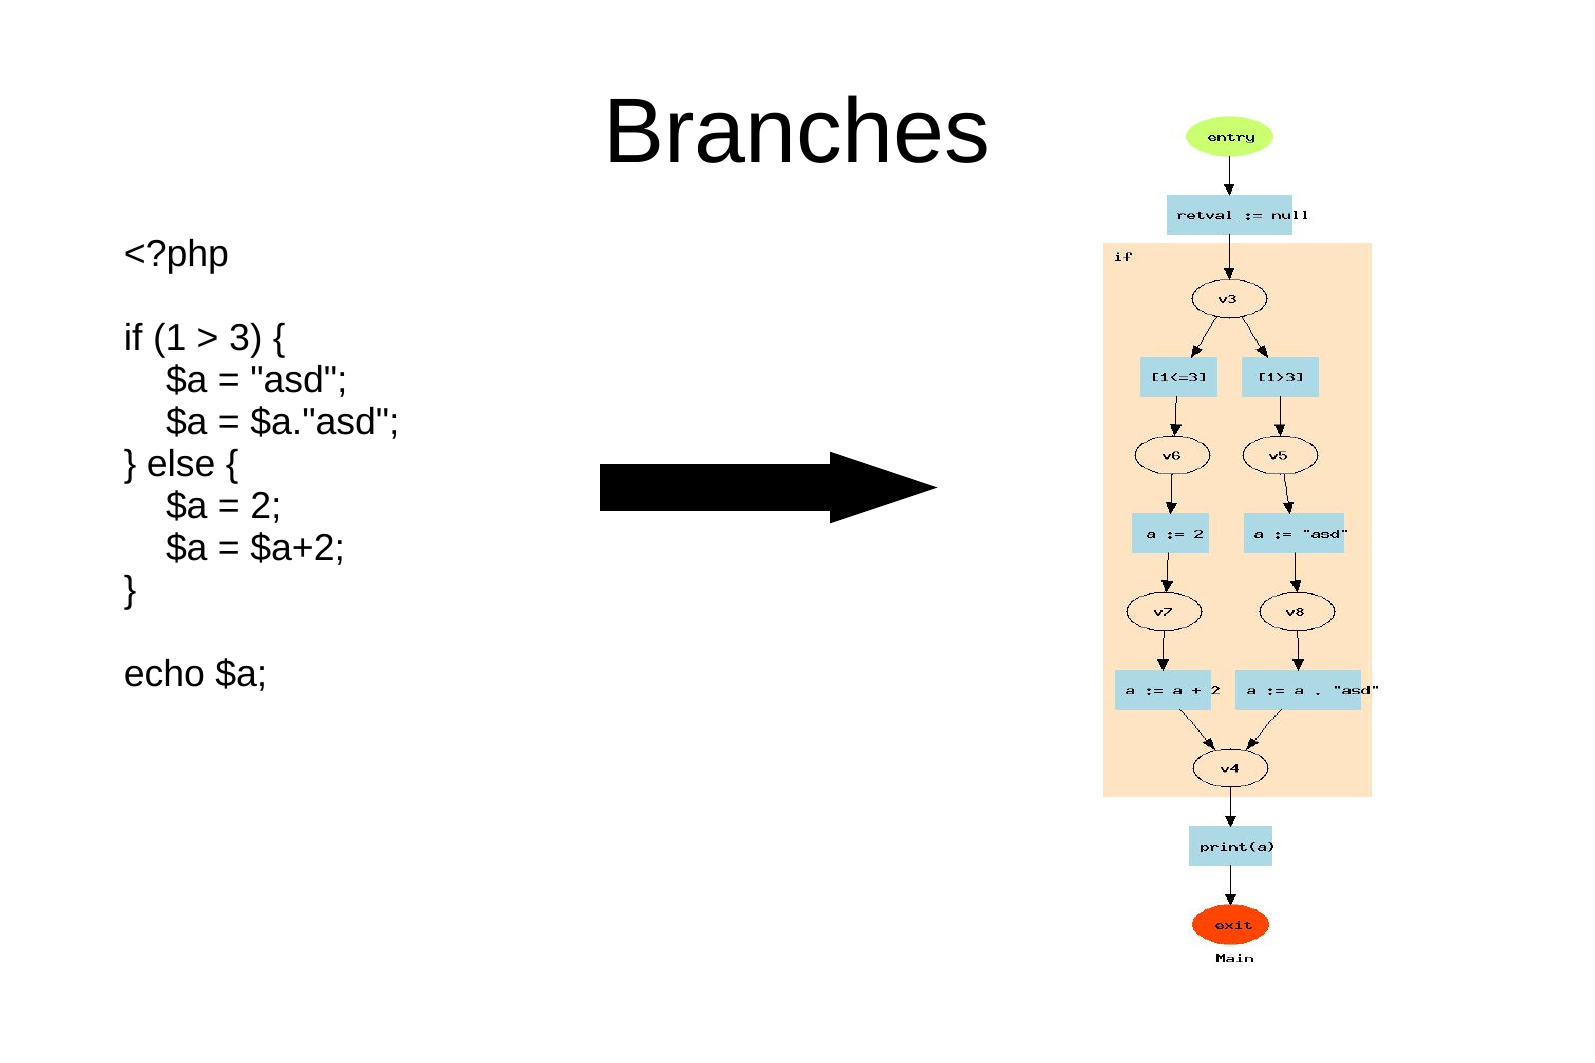

# Branches
<?php
if (1 > 3) {
 $a = "asd";
 $a = $a."asd";
} else {
 $a = 2;
 $a = $a+2;
}
echo $a;